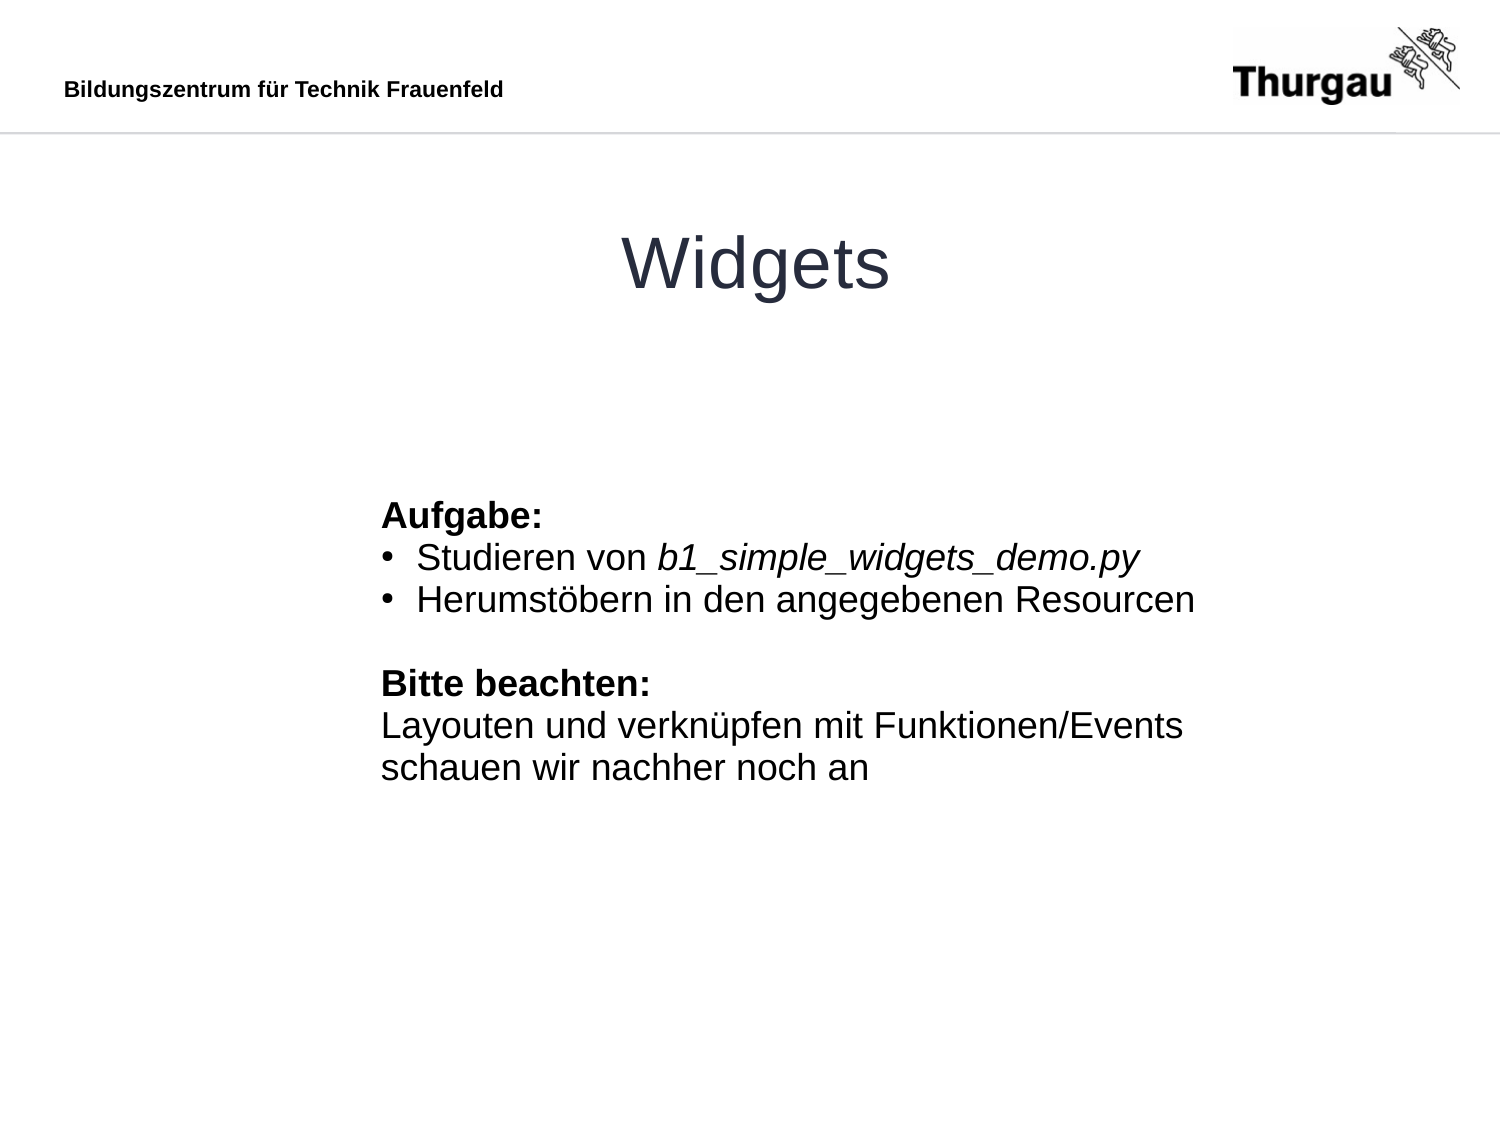

Bildungszentrum für Technik Frauenfeld
Widgets
Aufgabe:
Studieren von b1_simple_widgets_demo.py
Herumstöbern in den angegebenen Resourcen
Bitte beachten:
Layouten und verknüpfen mit Funktionen/Events
schauen wir nachher noch an